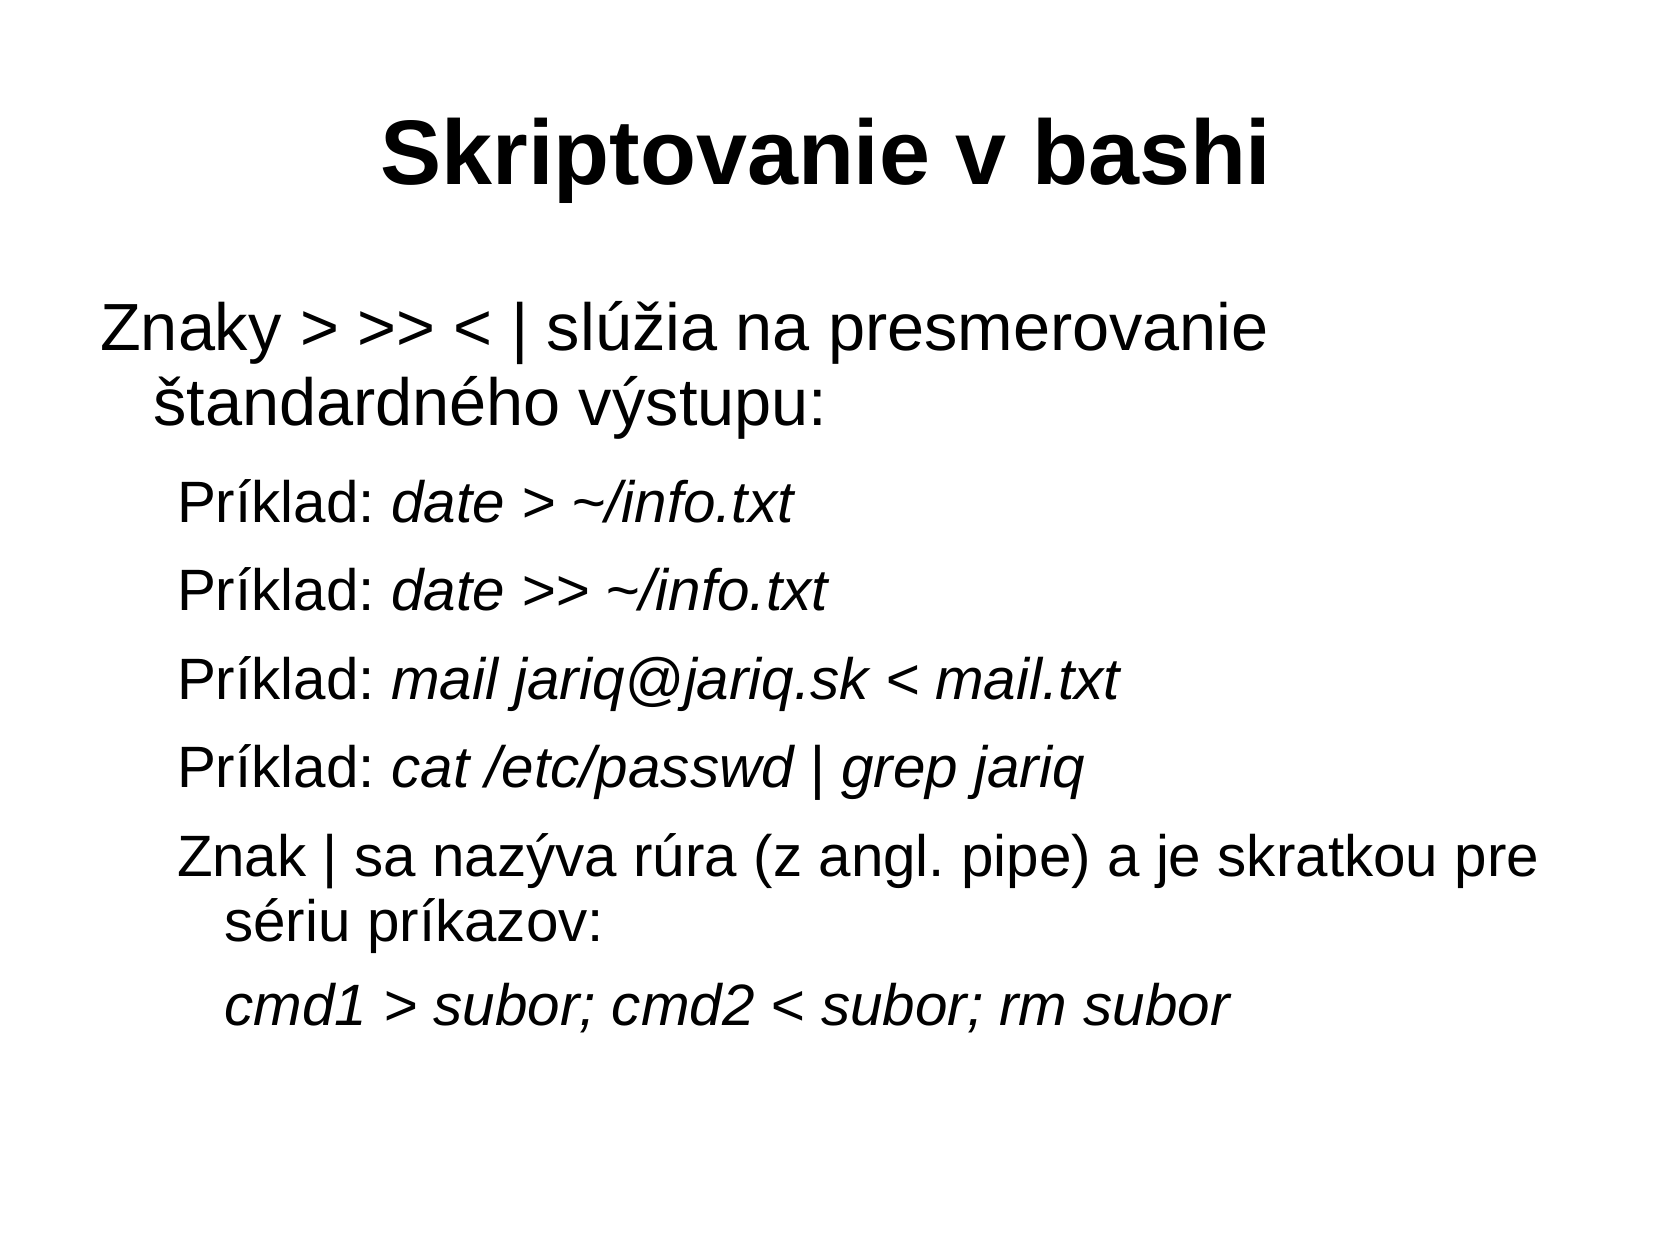

# Skriptovanie v bashi
Znaky > >> < | slúžia na presmerovanie štandardného výstupu:
Príklad: date > ~/info.txt
Príklad: date >> ~/info.txt
Príklad: mail jariq@jariq.sk < mail.txt
Príklad: cat /etc/passwd | grep jariq
Znak | sa nazýva rúra (z angl. pipe) a je skratkou pre sériu príkazov:
cmd1 > subor; cmd2 < subor; rm subor